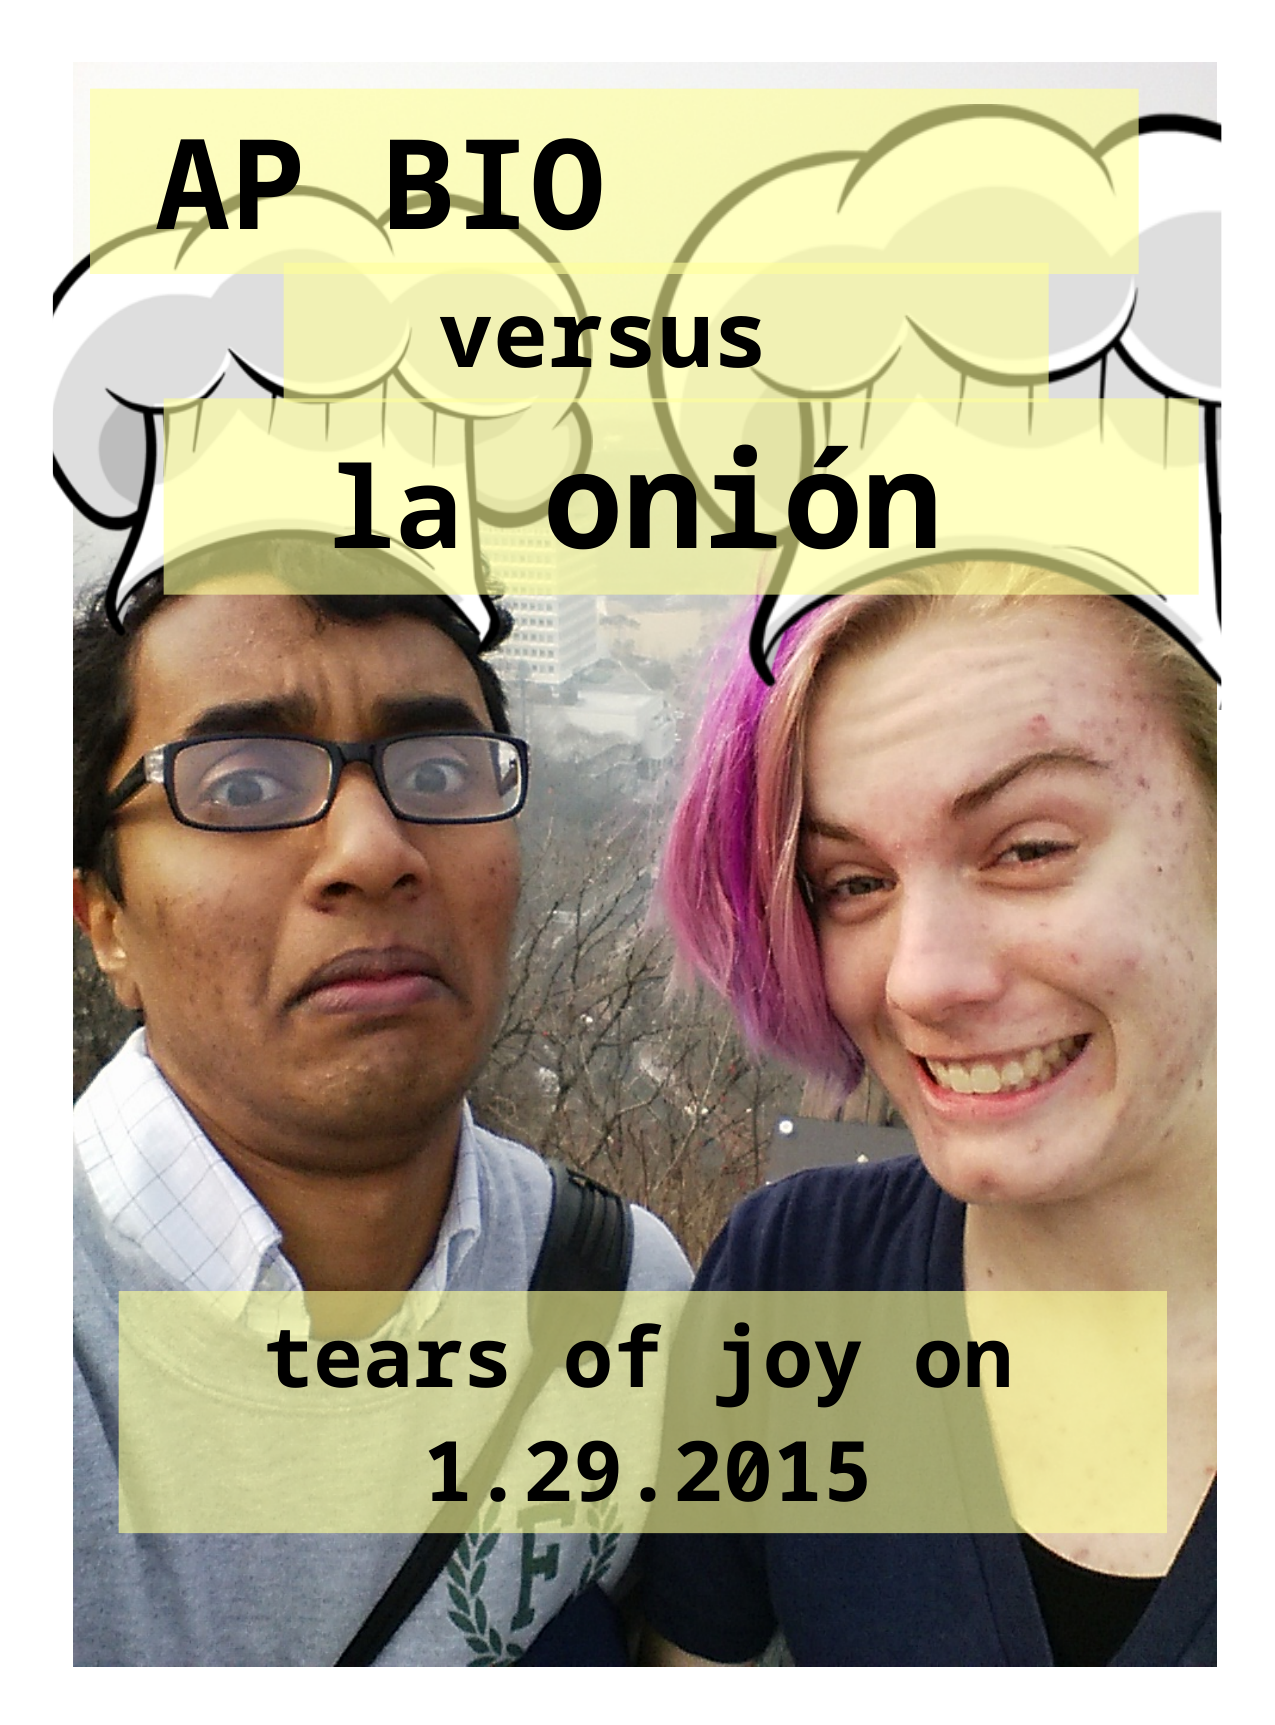

AP BIO
#
 versus
 	la onión
 tears of joy on
 1.29.2015